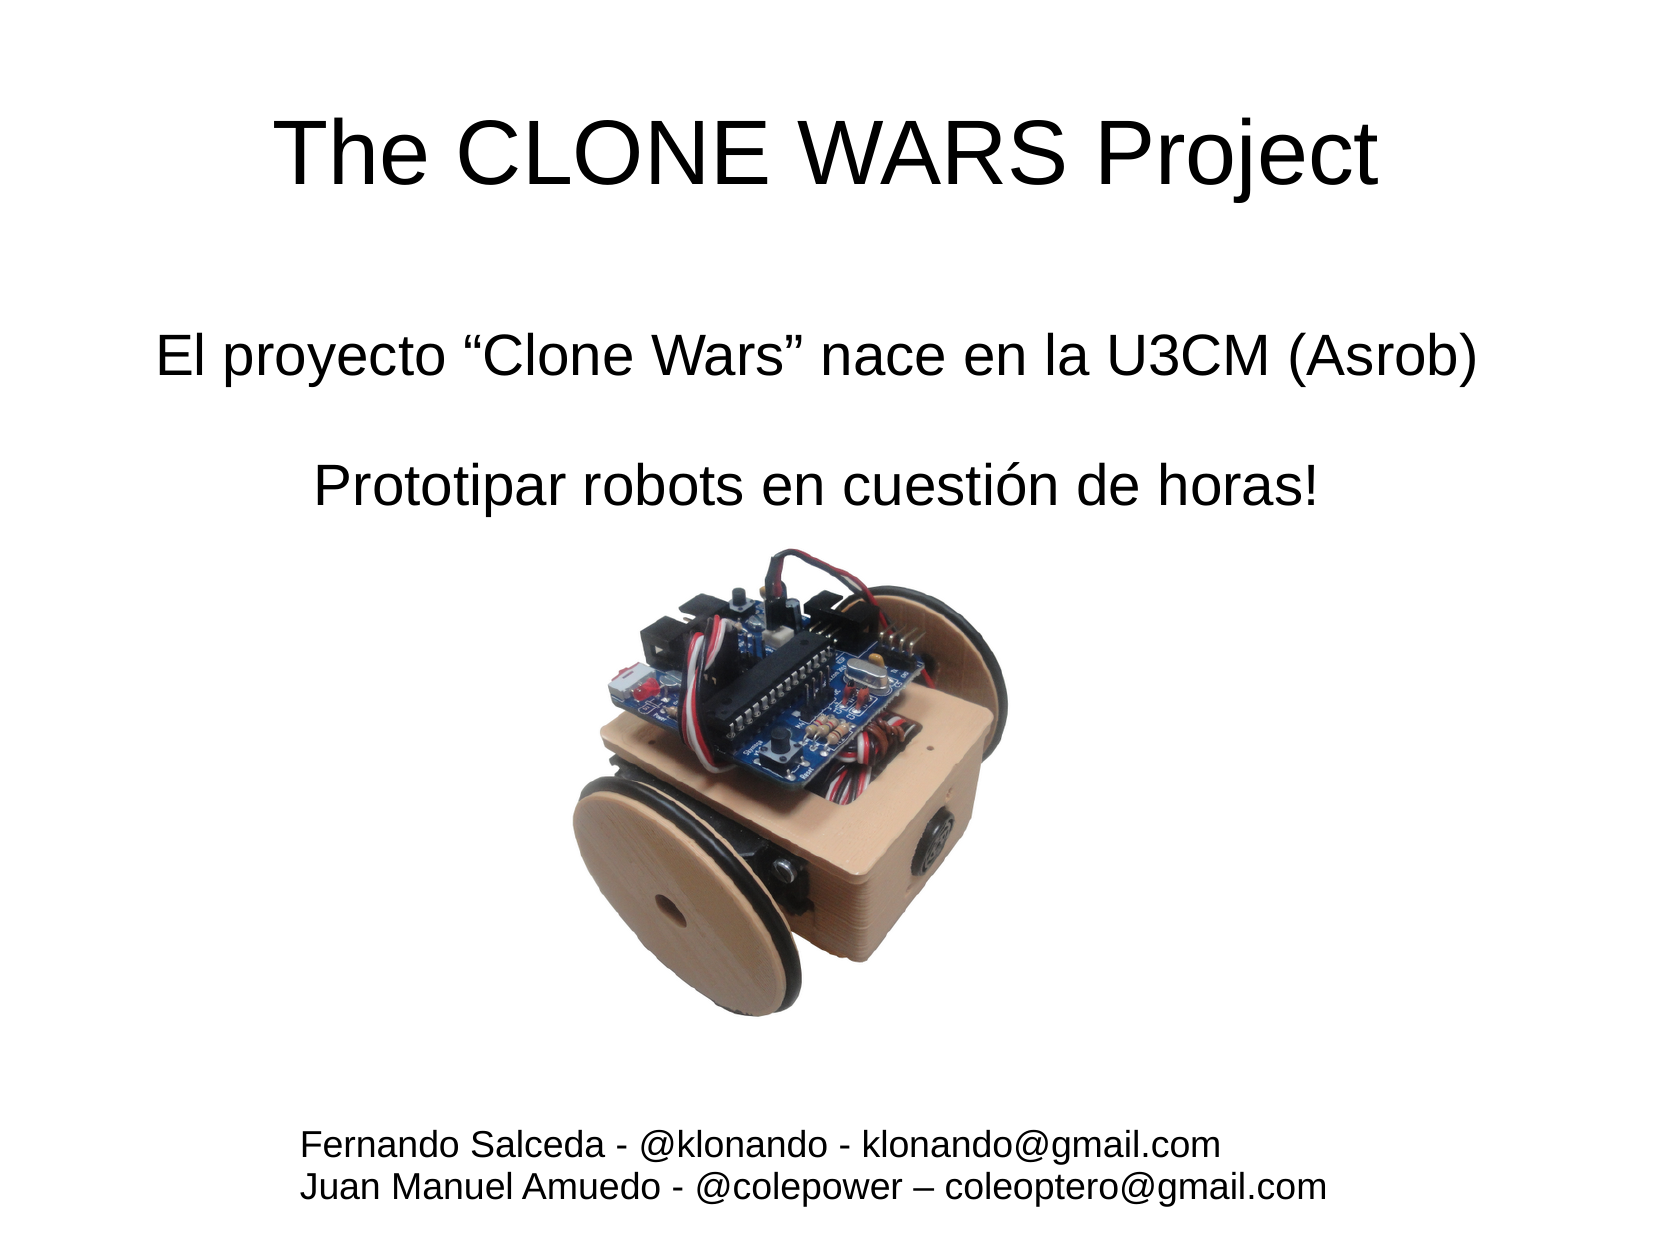

# The CLONE WARS Project
El proyecto “Clone Wars” nace en la U3CM (Asrob)
Prototipar robots en cuestión de horas!
Fernando Salceda - @klonando - klonando@gmail.com
Juan Manuel Amuedo - @colepower – coleoptero@gmail.com